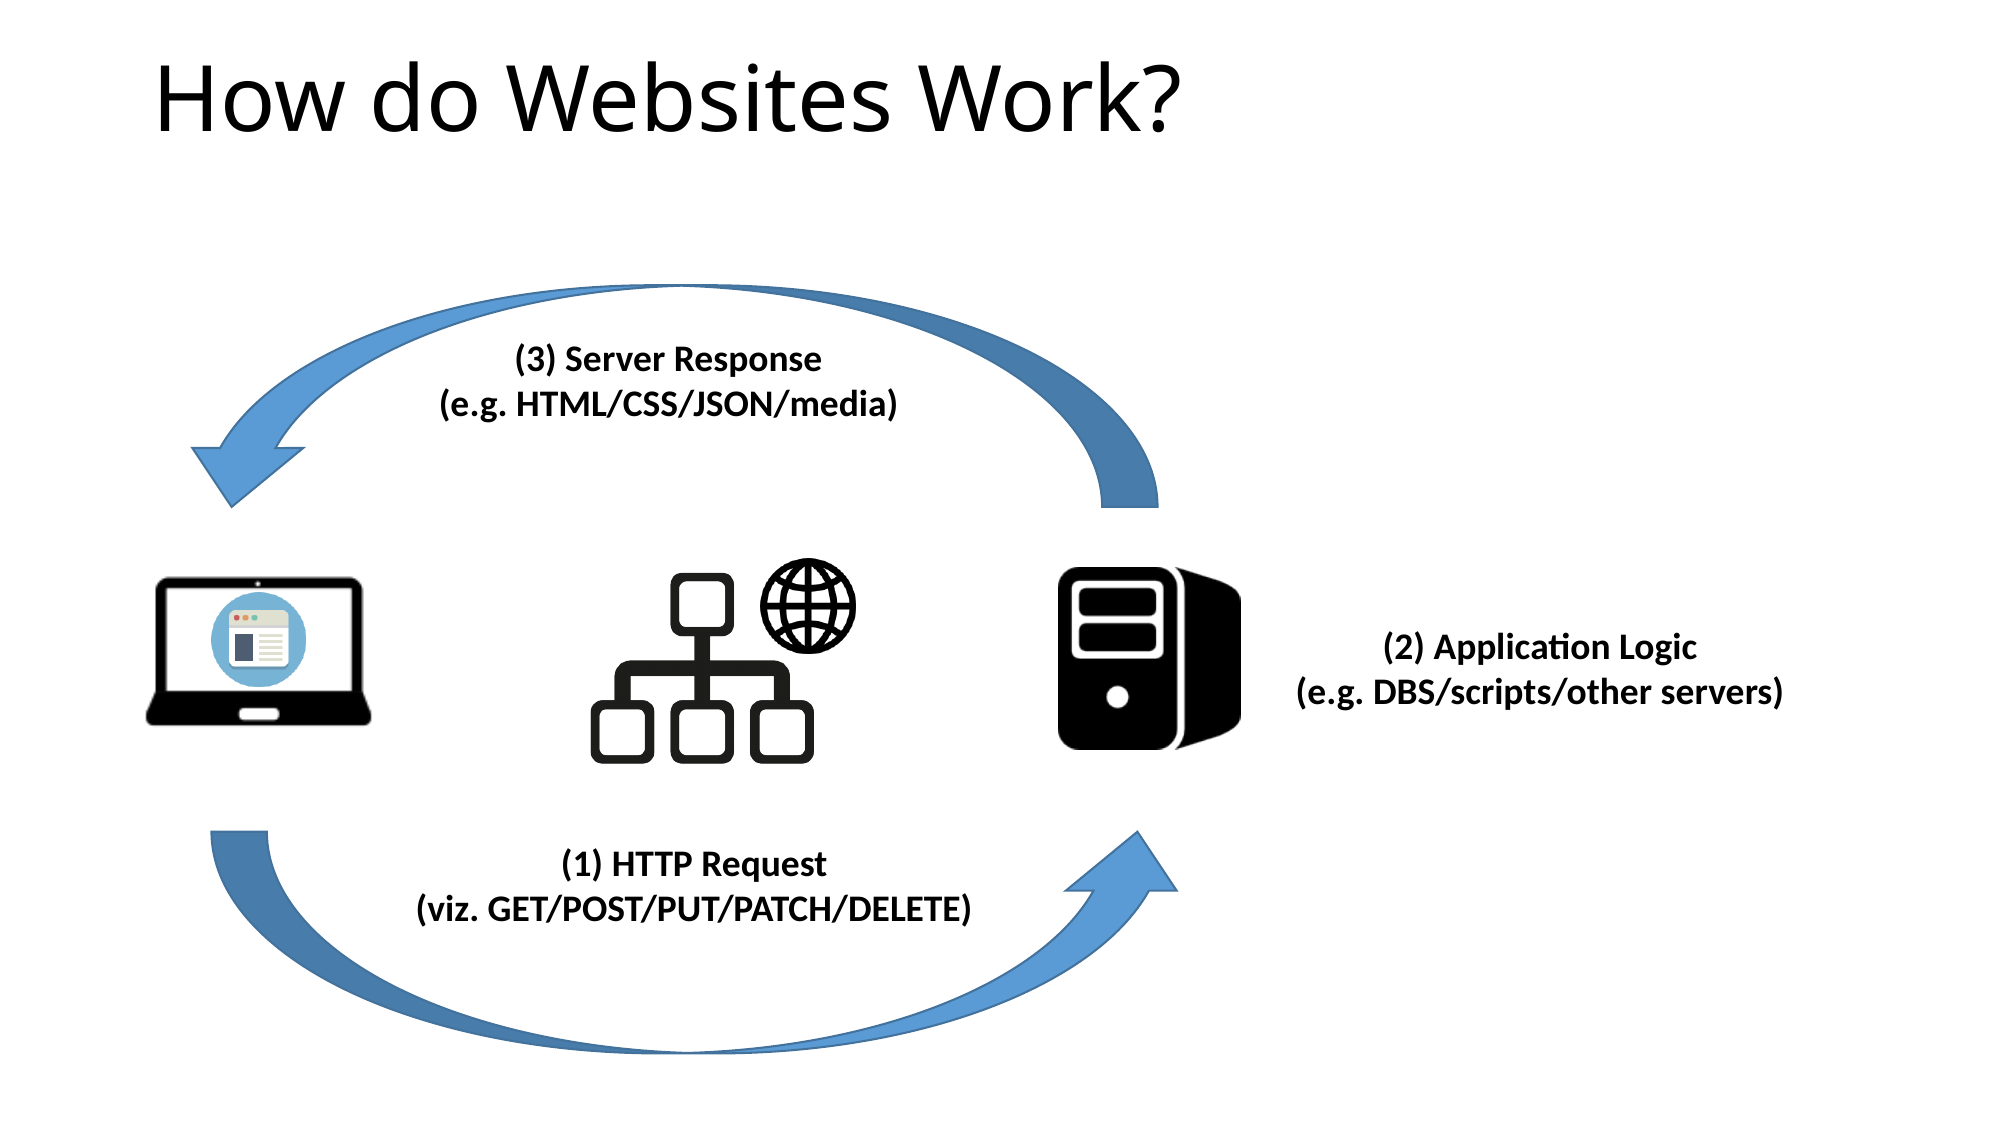

# How do Websites Work?
(3) Server Response
(e.g. HTML/CSS/JSON/media)
(2) Application Logic
(e.g. DBS/scripts/other servers)
(1) HTTP Request
(viz. GET/POST/PUT/PATCH/DELETE)